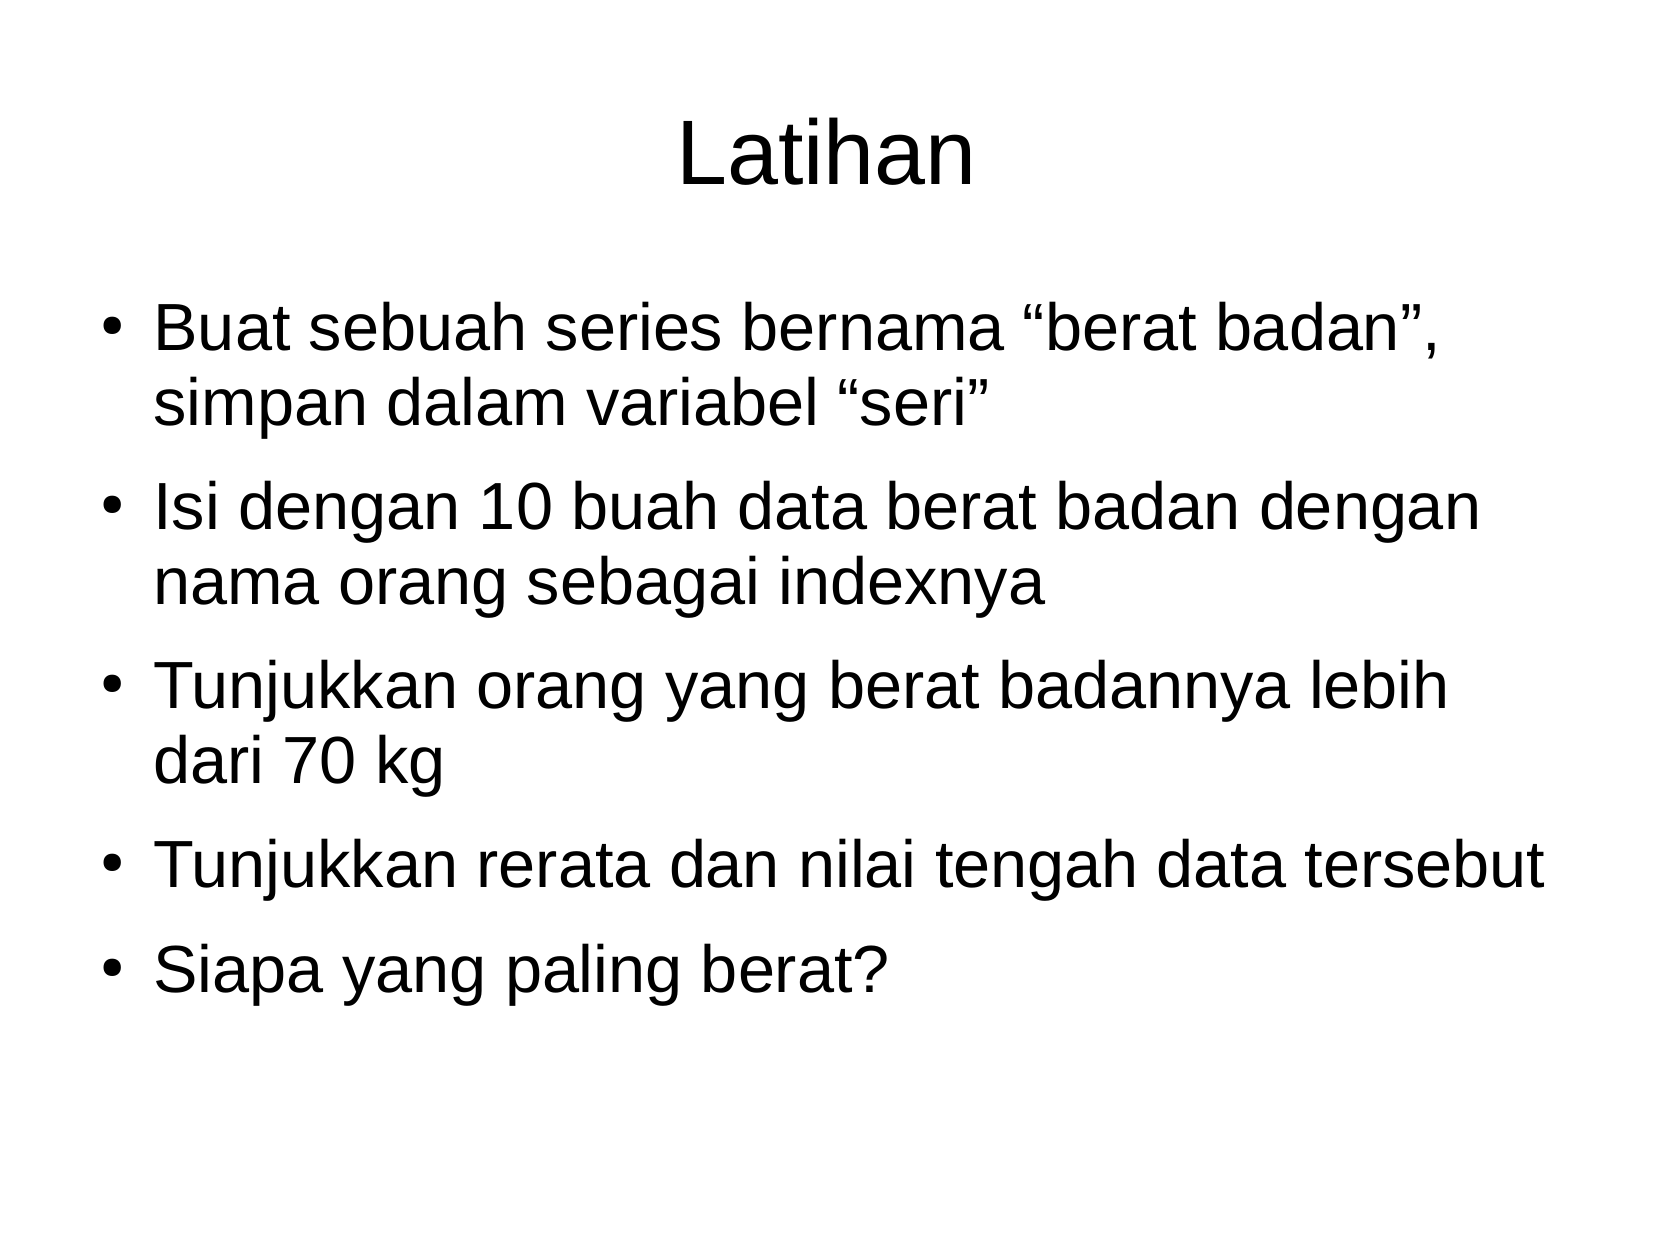

# Latihan
Buat sebuah series bernama “berat badan”, simpan dalam variabel “seri”
Isi dengan 10 buah data berat badan dengan nama orang sebagai indexnya
Tunjukkan orang yang berat badannya lebih dari 70 kg
Tunjukkan rerata dan nilai tengah data tersebut
Siapa yang paling berat?